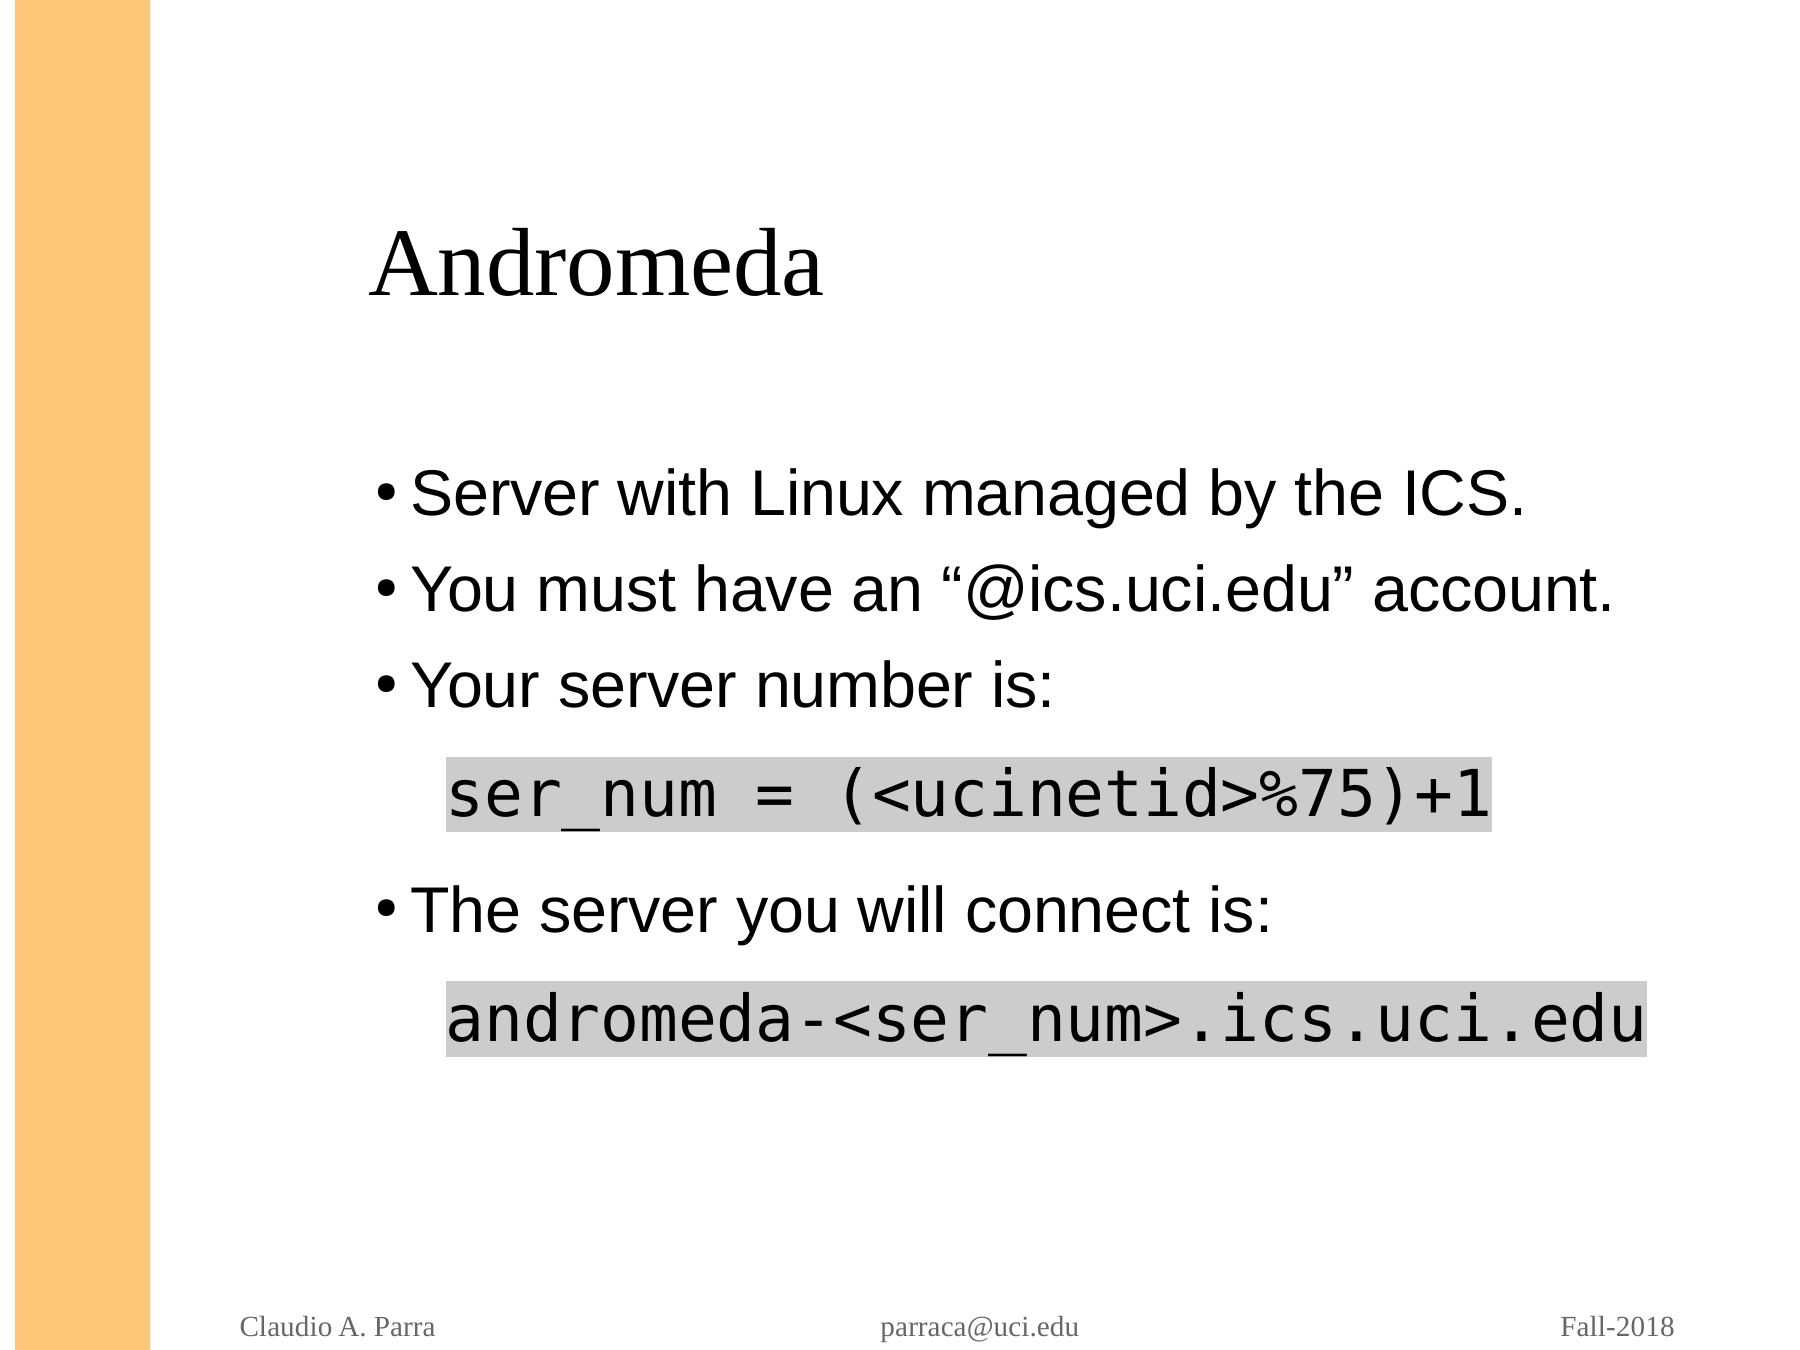

# Andromeda
Server with Linux managed by the ICS.
You must have an “@ics.uci.edu” account.
Your server number is:
ser_num = (<ucinetid>%75)+1
The server you will connect is:
andromeda-<ser_num>.ics.uci.edu